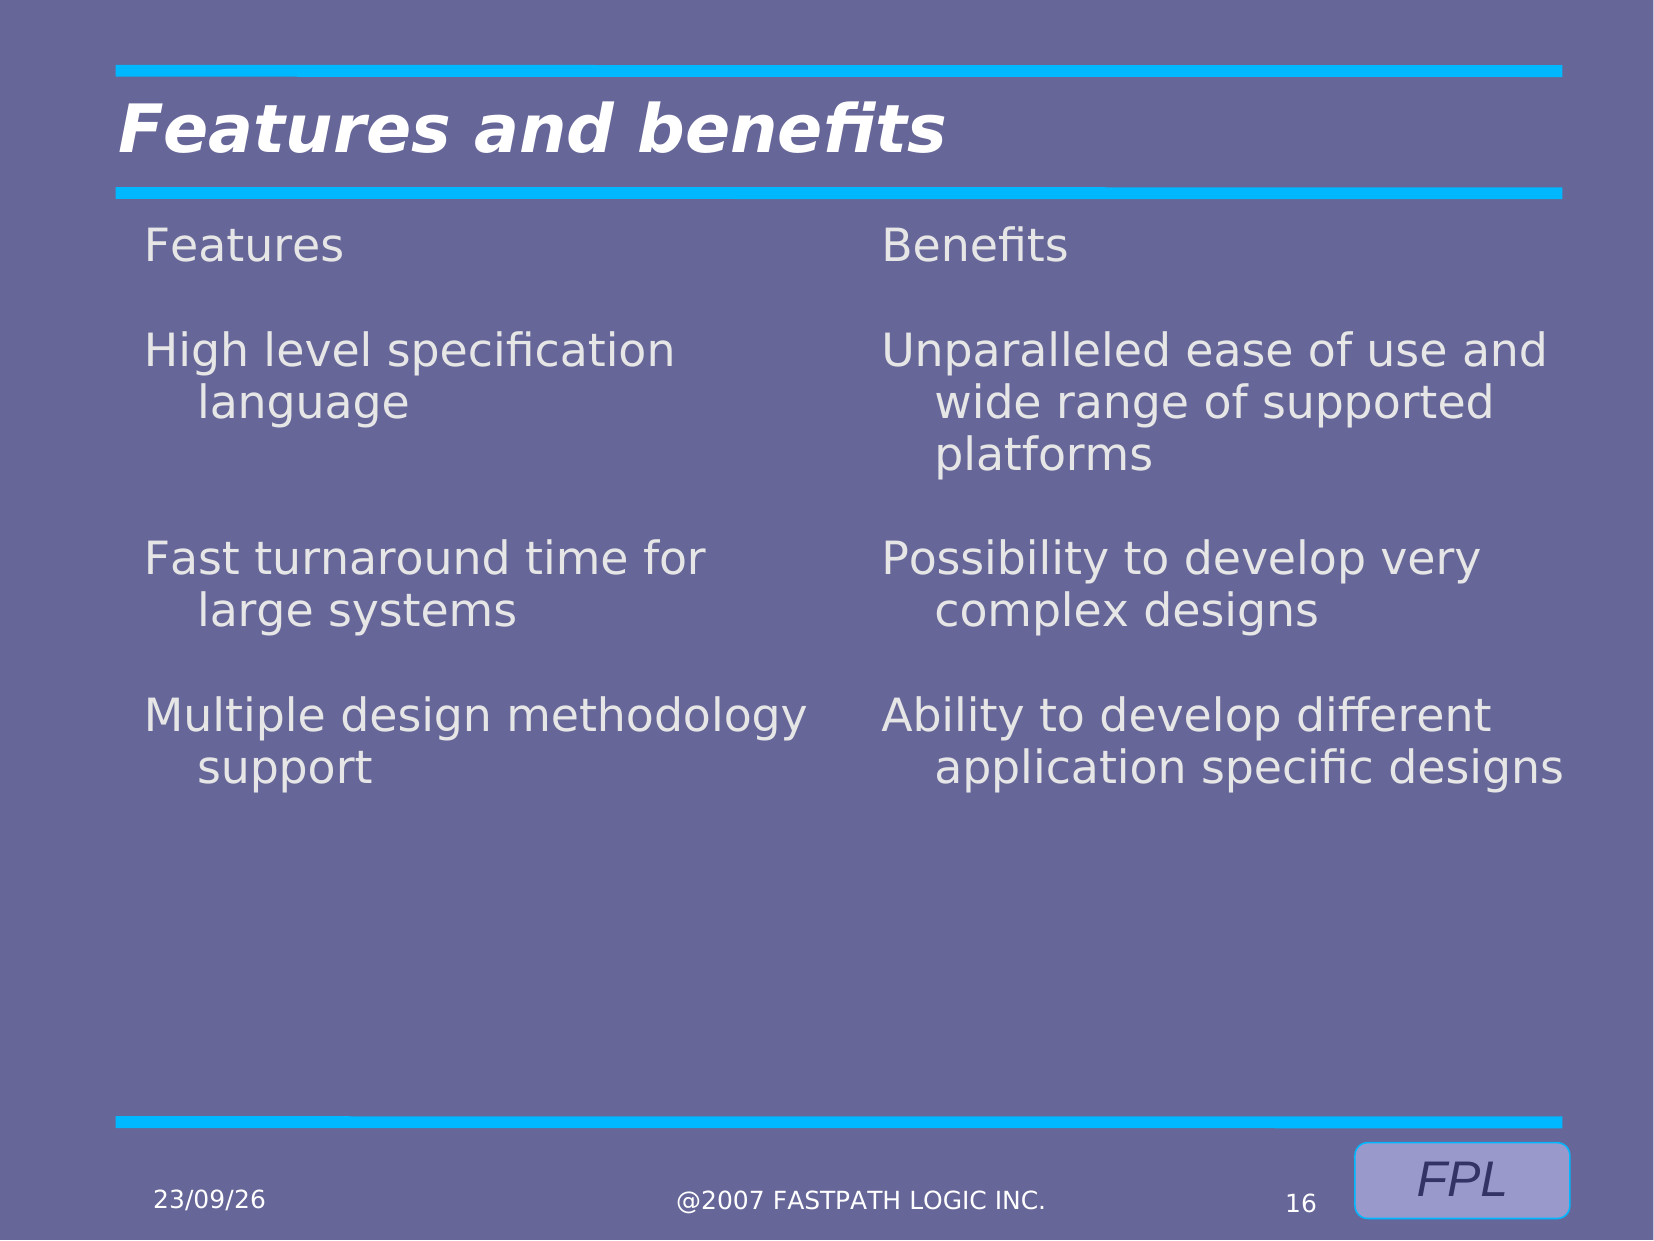

# Features and benefits
Features
High level specification language
Fast turnaround time for large systems
Multiple design methodology support
Benefits
Unparalleled ease of use and wide range of supported platforms
Possibility to develop very complex designs
Ability to develop different application specific designs
16